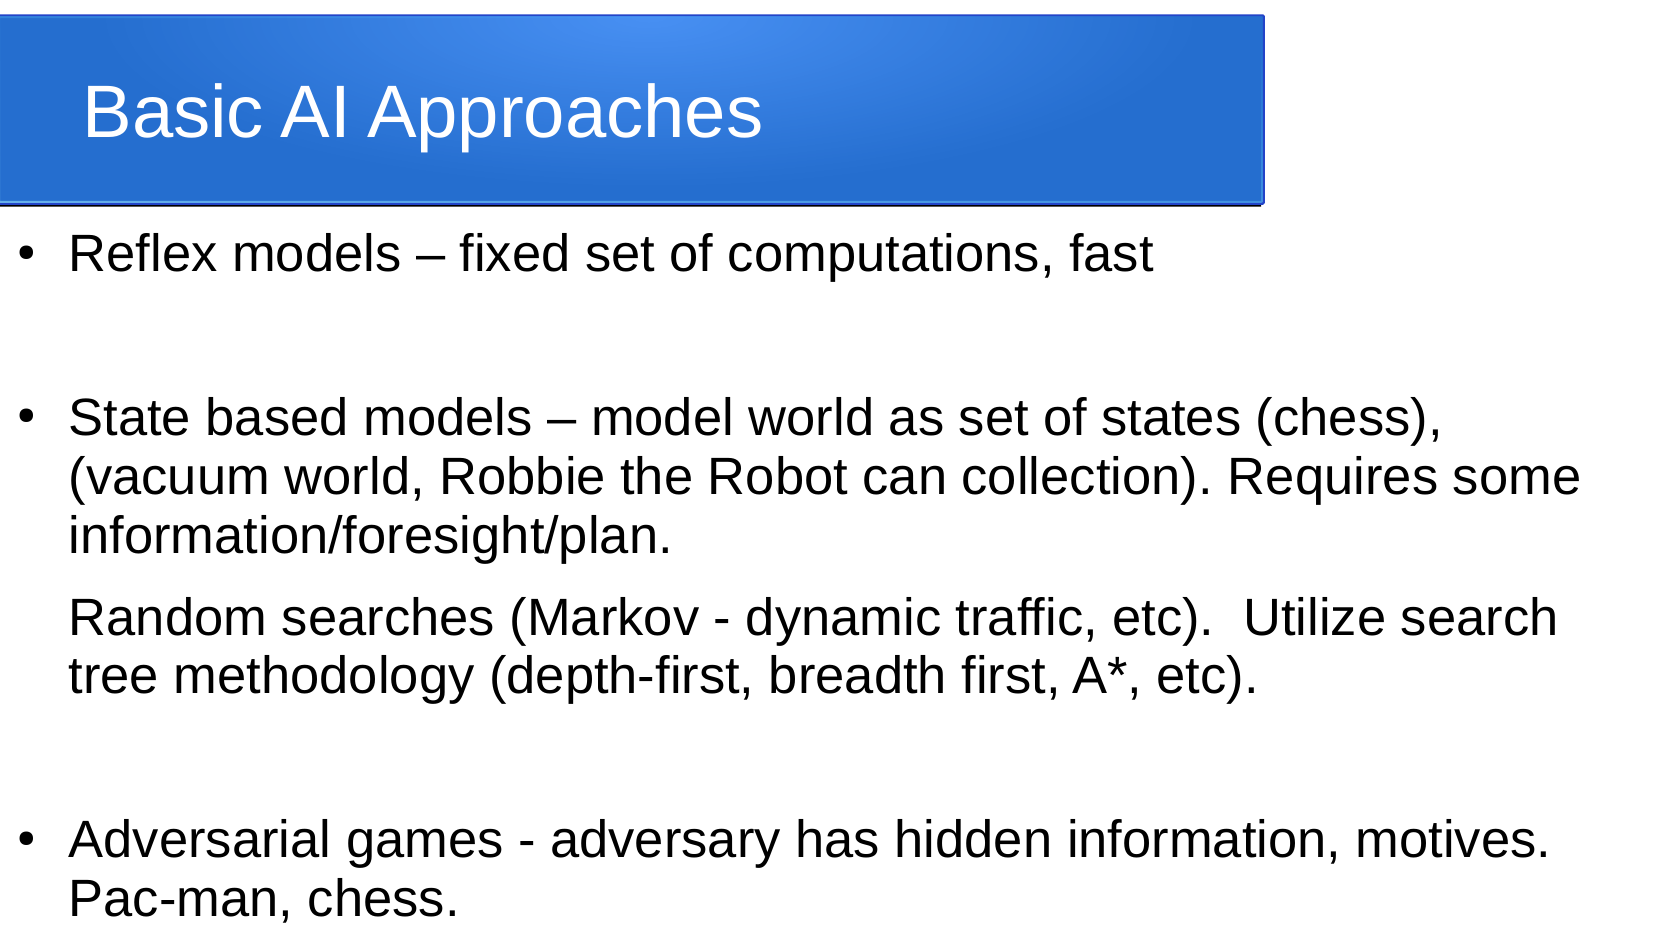

# Basic AI Approaches
Reflex models – fixed set of computations, fast
State based models – model world as set of states (chess),(vacuum world, Robbie the Robot can collection). Requires some information/foresight/plan.
Random searches (Markov - dynamic traffic, etc). Utilize search tree methodology (depth-first, breadth first, A*, etc).
Adversarial games - adversary has hidden information, motives. Pac-man, chess.